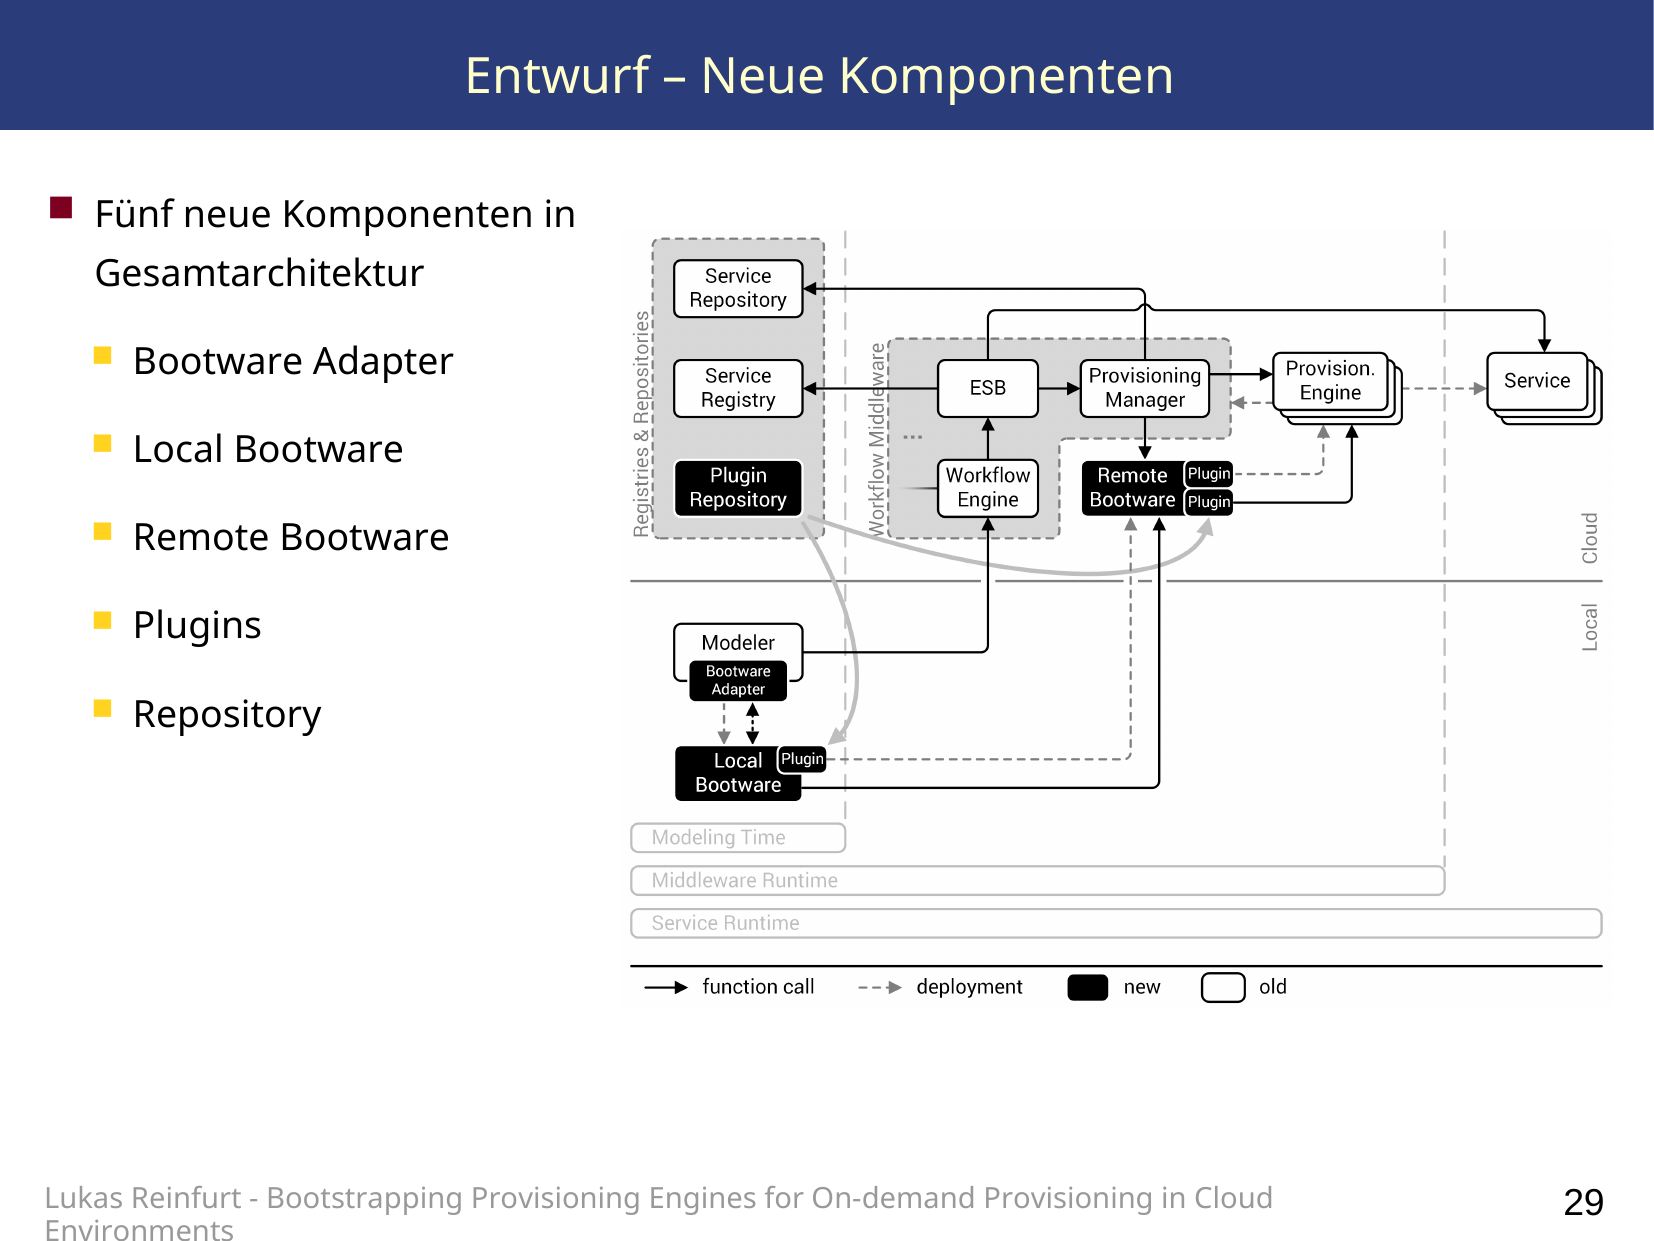

# Entwurf – Neue Komponenten
Fünf neue Komponenten in Gesamtarchitektur
Bootware Adapter
Local Bootware
Remote Bootware
Plugins
Repository